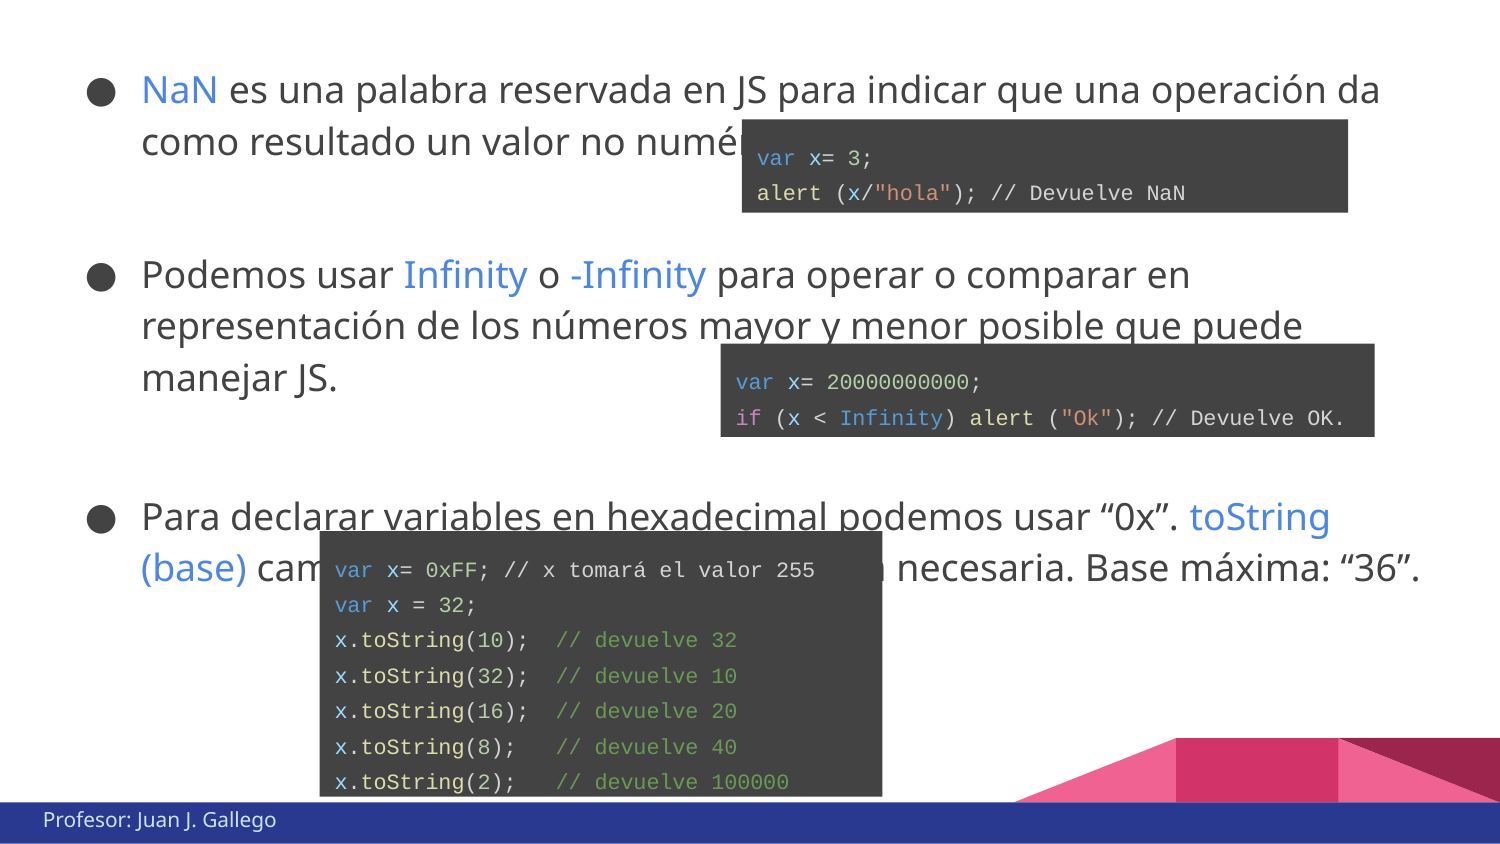

# NaN es una palabra reservada en JS para indicar que una operación da como resultado un valor no numérico. Ej:
Podemos usar Infinity o -Infinity para operar o comparar en representación de los números mayor y menor posible que puede manejar JS.
Para declarar variables en hexadecimal podemos usar “0x”. toString (base) cambia el valor en la base numérica necesaria. Base máxima: “36”.
var x= 3;
alert (x/"hola"); // Devuelve NaN
var x= 20000000000;
if (x < Infinity) alert ("Ok"); // Devuelve OK.
var x= 0xFF; // x tomará el valor 255
var x = 32;
x.toString(10); // devuelve 32
x.toString(32); // devuelve 10
x.toString(16); // devuelve 20
x.toString(8); // devuelve 40
x.toString(2); // devuelve 100000